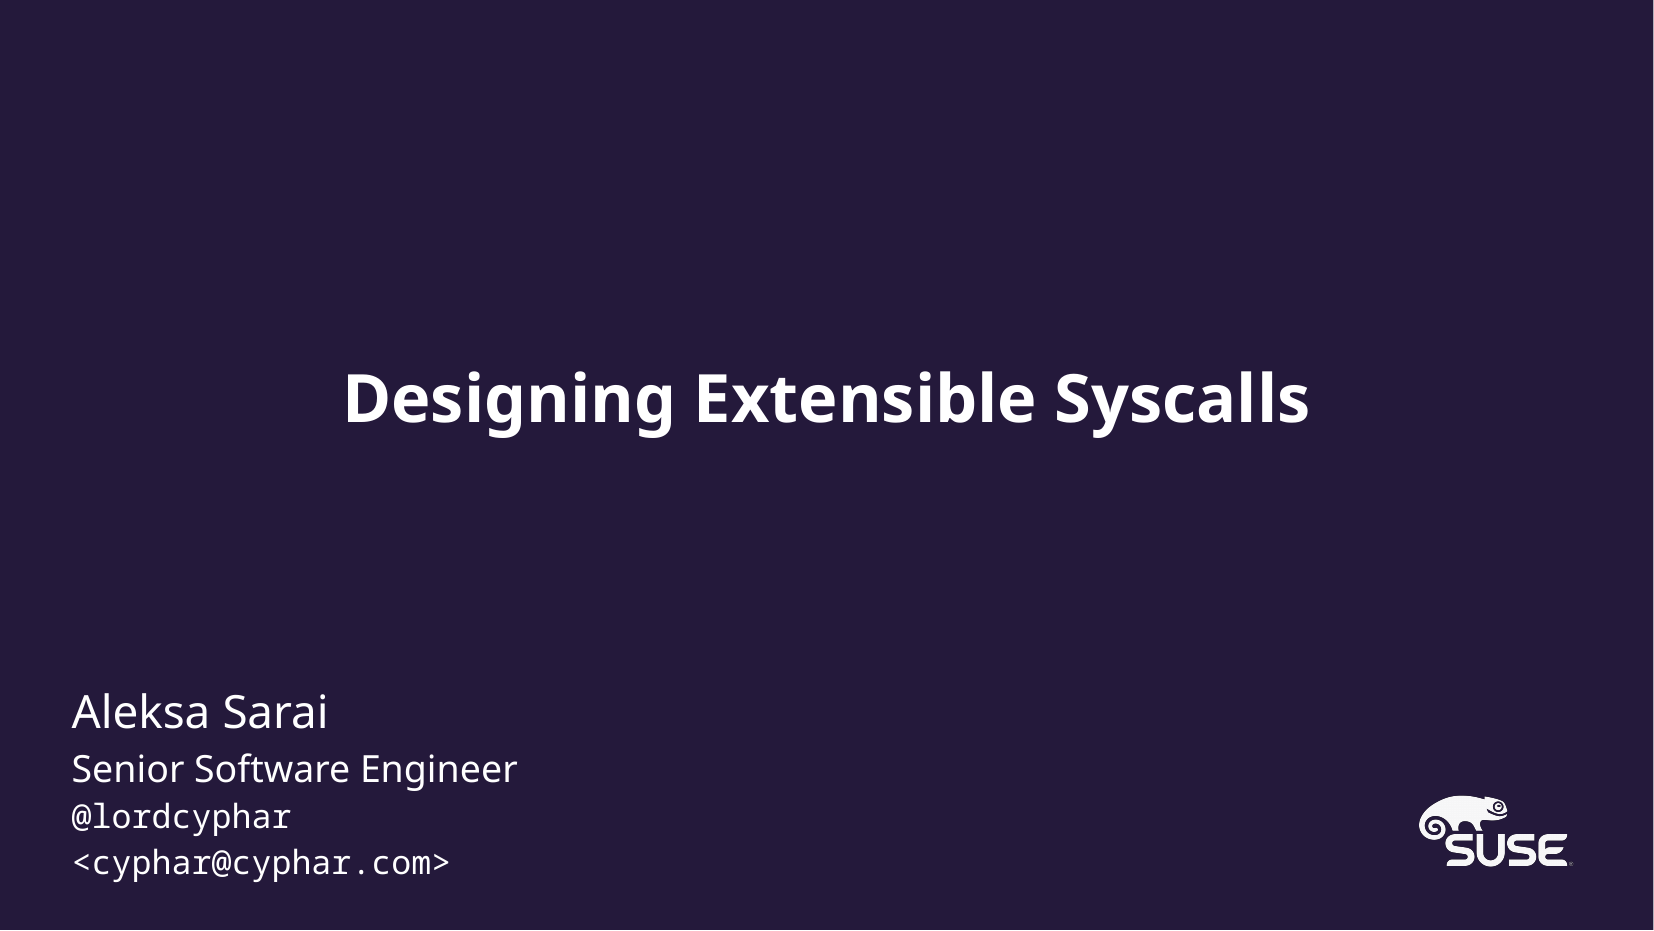

# Designing Extensible Syscalls
Aleksa Sarai
Senior Software Engineer
@lordcyphar
<cyphar@cyphar.com>